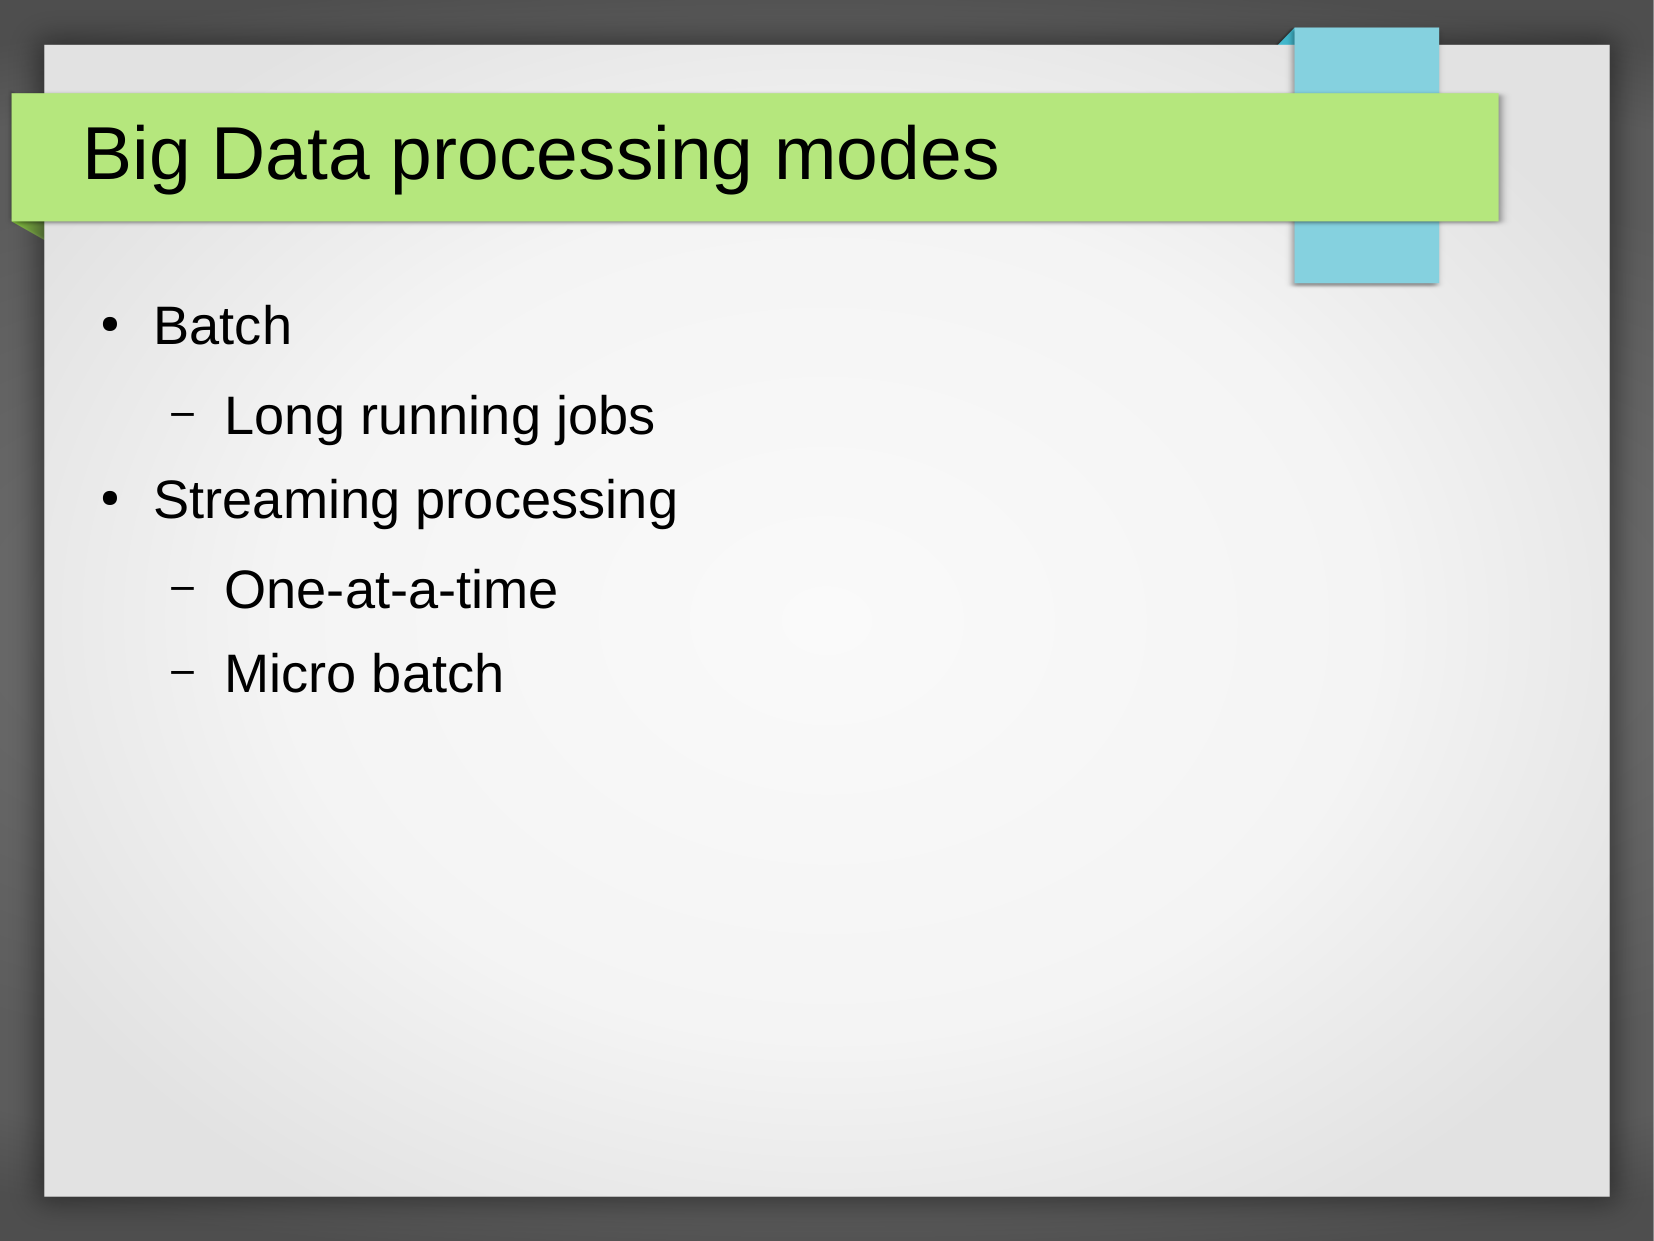

# Big Data processing modes
Batch
Long running jobs
Streaming processing
One-at-a-time
Micro batch